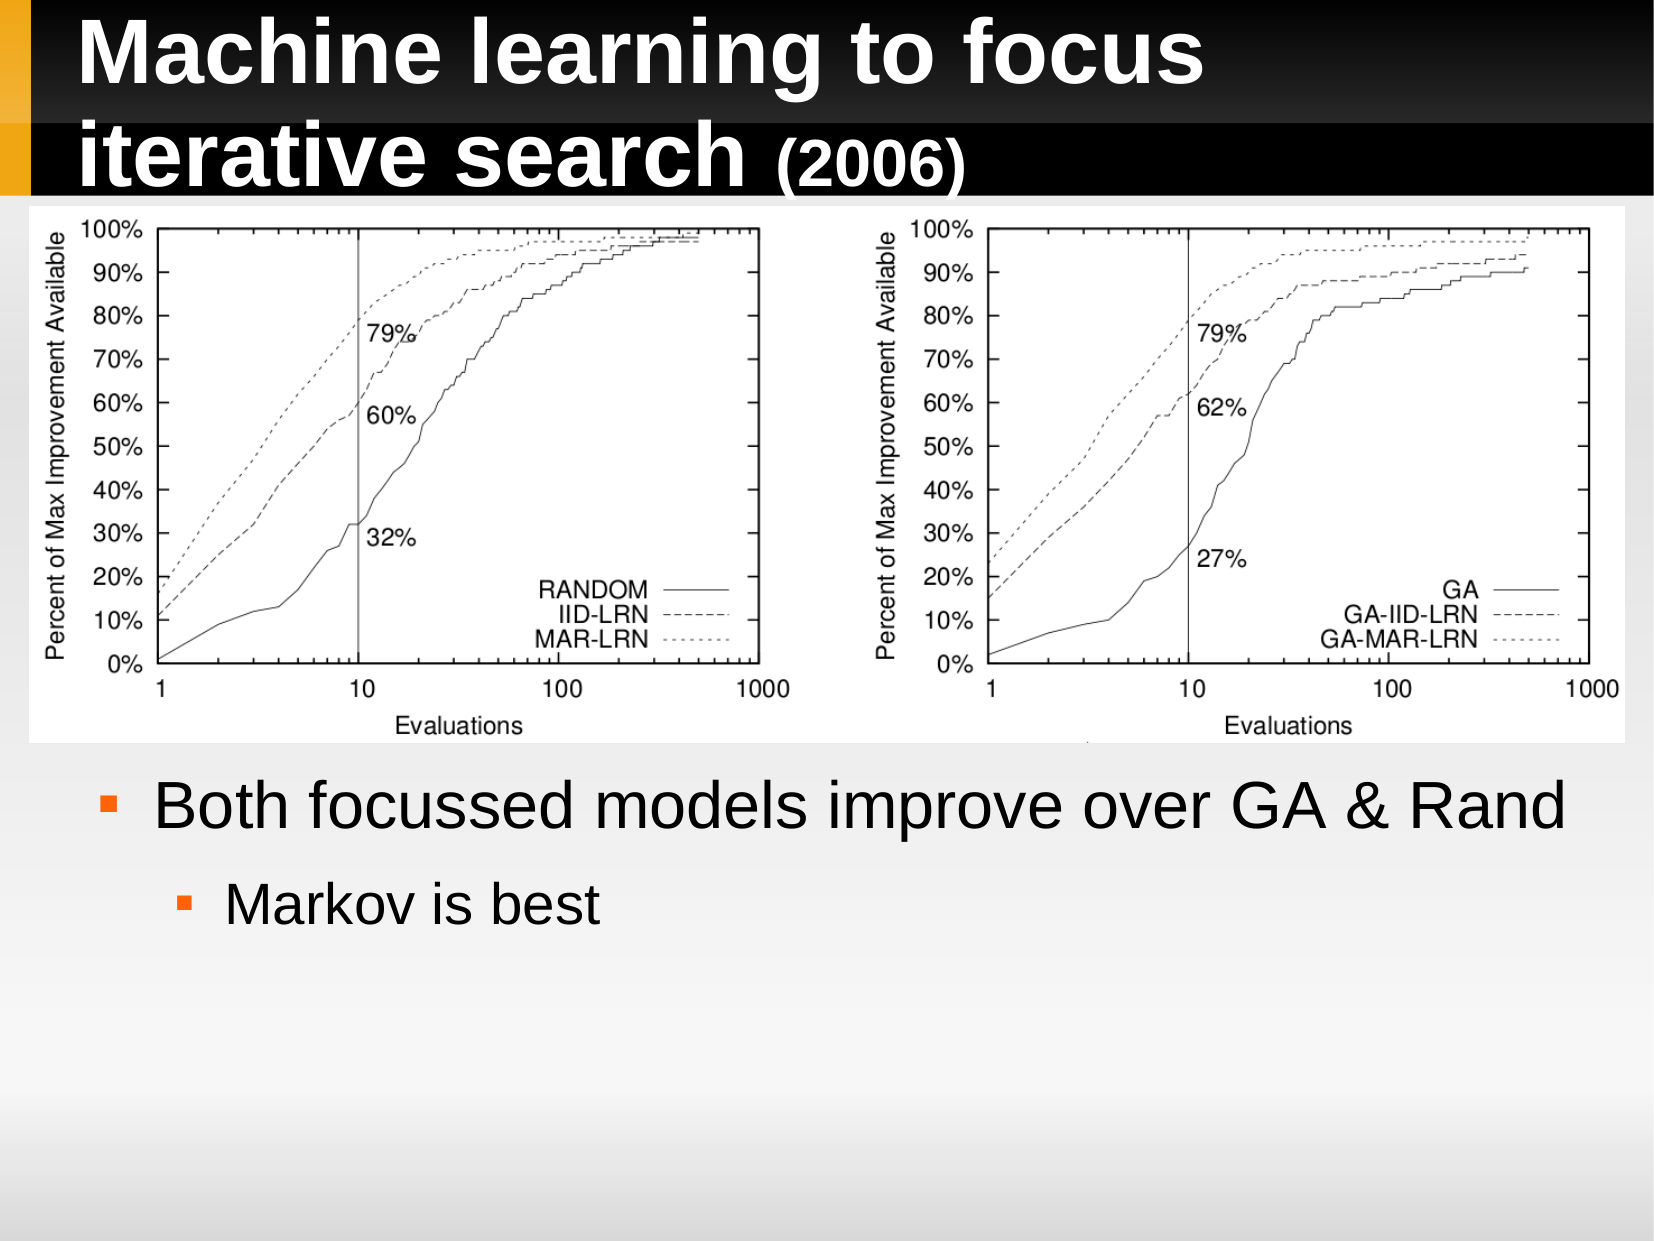

# Machine learning to focus iterative search (2006)
Both focussed models improve over GA & Rand
Markov is best